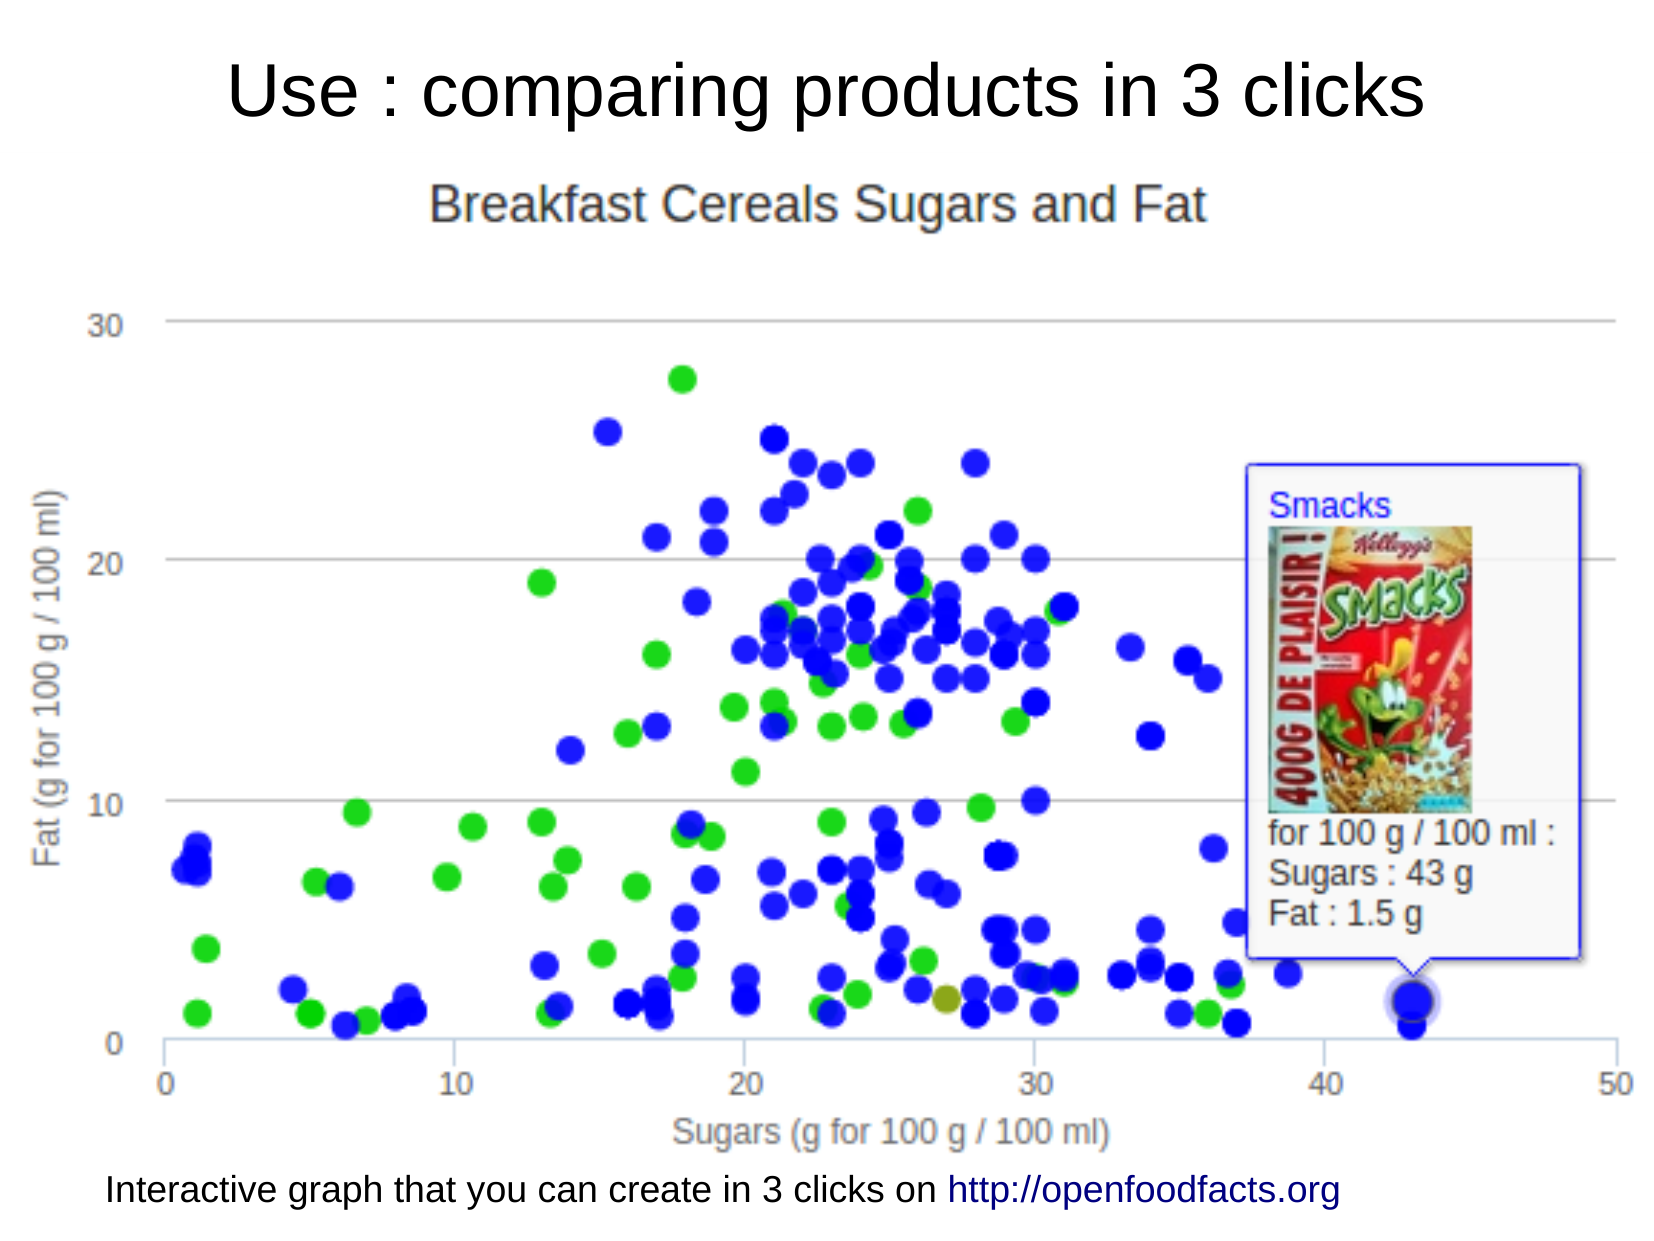

# Use : comparing products in 3 clicks
Interactive graph that you can create in 3 clicks on http://openfoodfacts.org